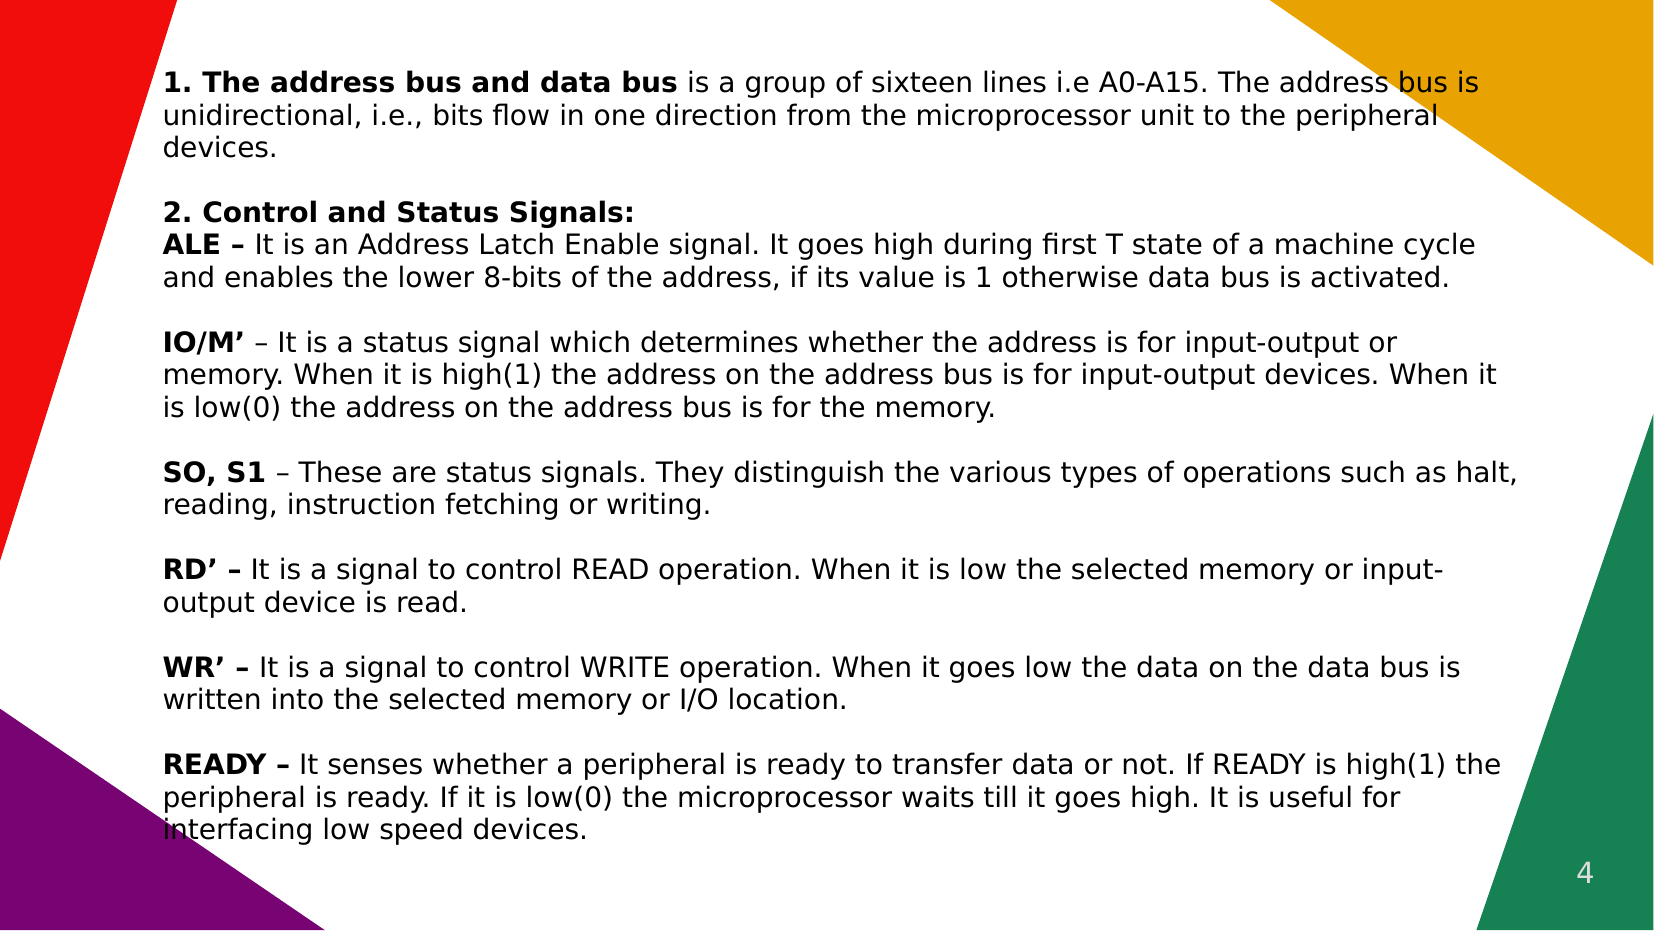

1. The address bus and data bus is a group of sixteen lines i.e A0-A15. The address bus is unidirectional, i.e., bits flow in one direction from the microprocessor unit to the peripheral devices.
2. Control and Status Signals:
ALE – It is an Address Latch Enable signal. It goes high during first T state of a machine cycle and enables the lower 8-bits of the address, if its value is 1 otherwise data bus is activated.
IO/M’ – It is a status signal which determines whether the address is for input-output or memory. When it is high(1) the address on the address bus is for input-output devices. When it is low(0) the address on the address bus is for the memory.
SO, S1 – These are status signals. They distinguish the various types of operations such as halt, reading, instruction fetching or writing.
RD’ – It is a signal to control READ operation. When it is low the selected memory or input-output device is read.
WR’ – It is a signal to control WRITE operation. When it goes low the data on the data bus is written into the selected memory or I/O location.
READY – It senses whether a peripheral is ready to transfer data or not. If READY is high(1) the peripheral is ready. If it is low(0) the microprocessor waits till it goes high. It is useful for interfacing low speed devices.
4